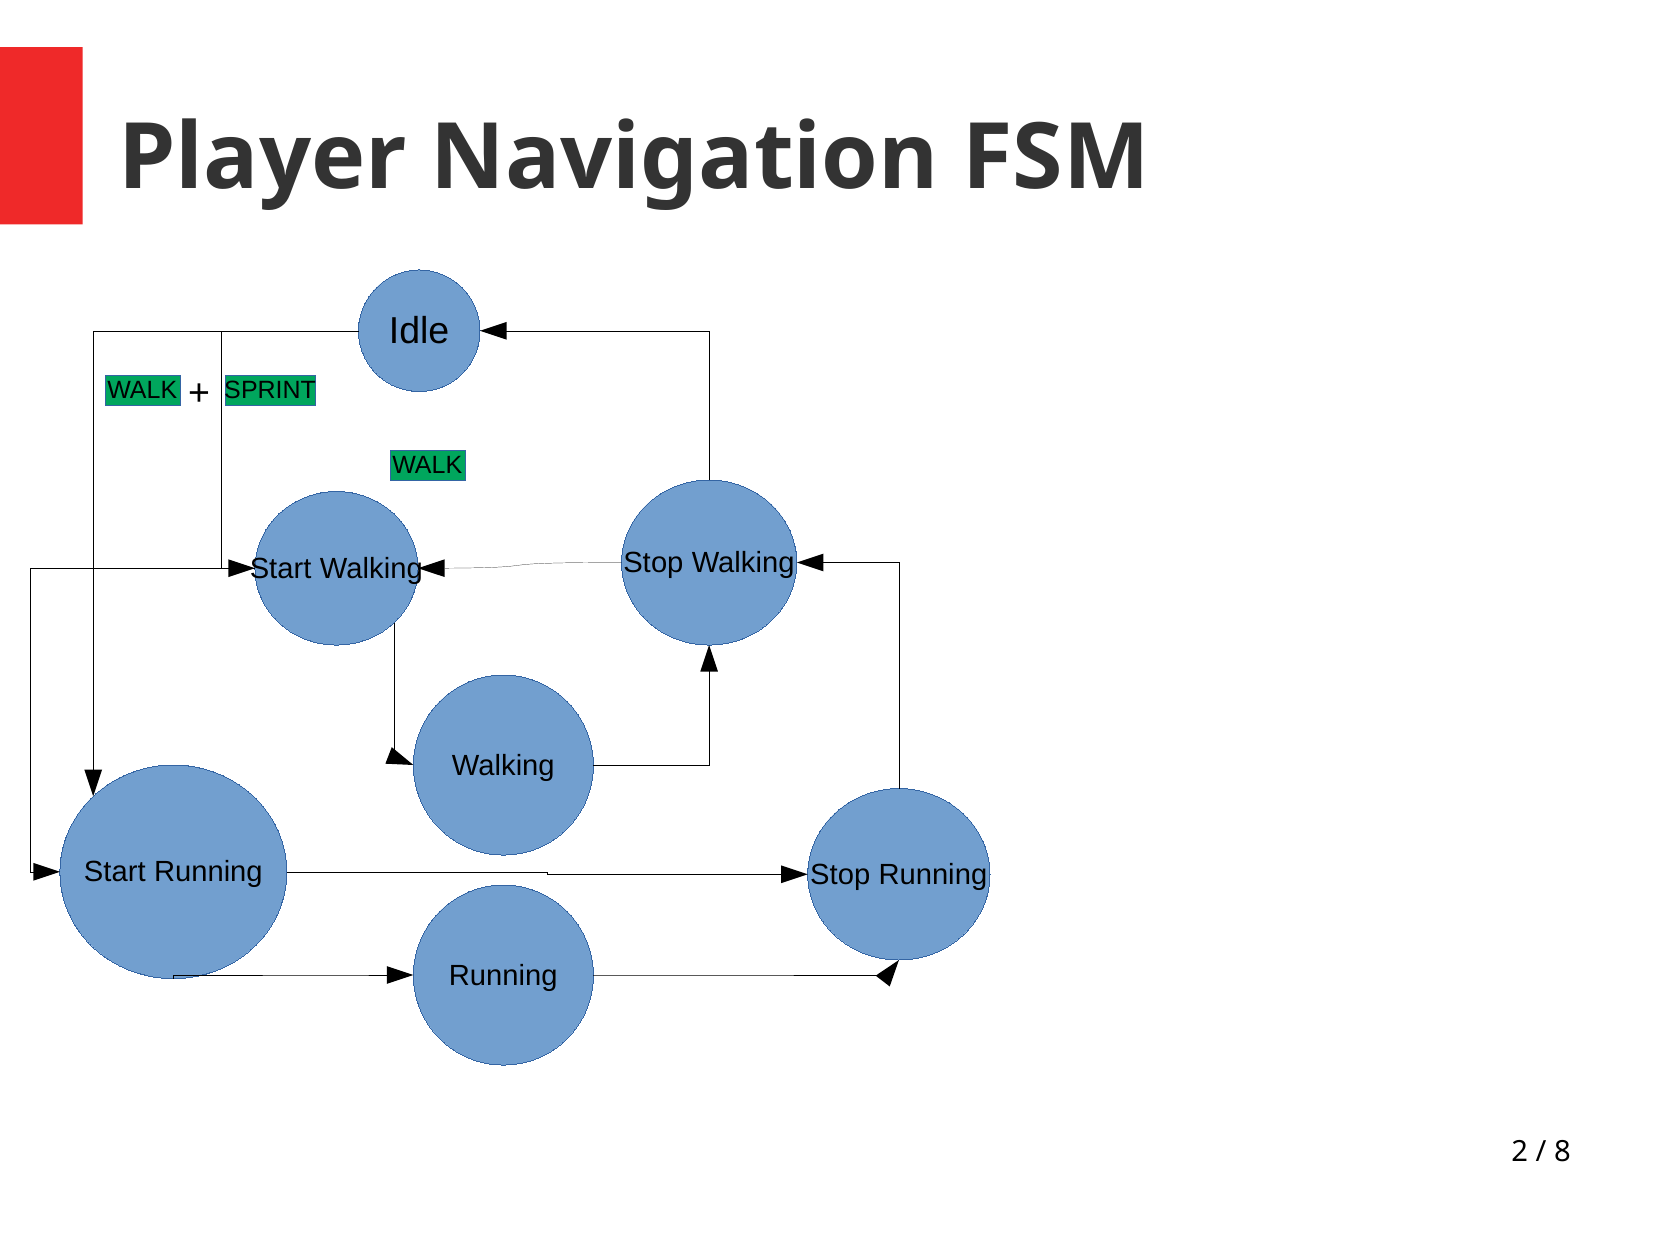

# Player Navigation FSM
Idle
+
WALK
SPRINT
WALK
Stop Walking
Start Walking
Walking
Start Running
Stop Running
Running
2